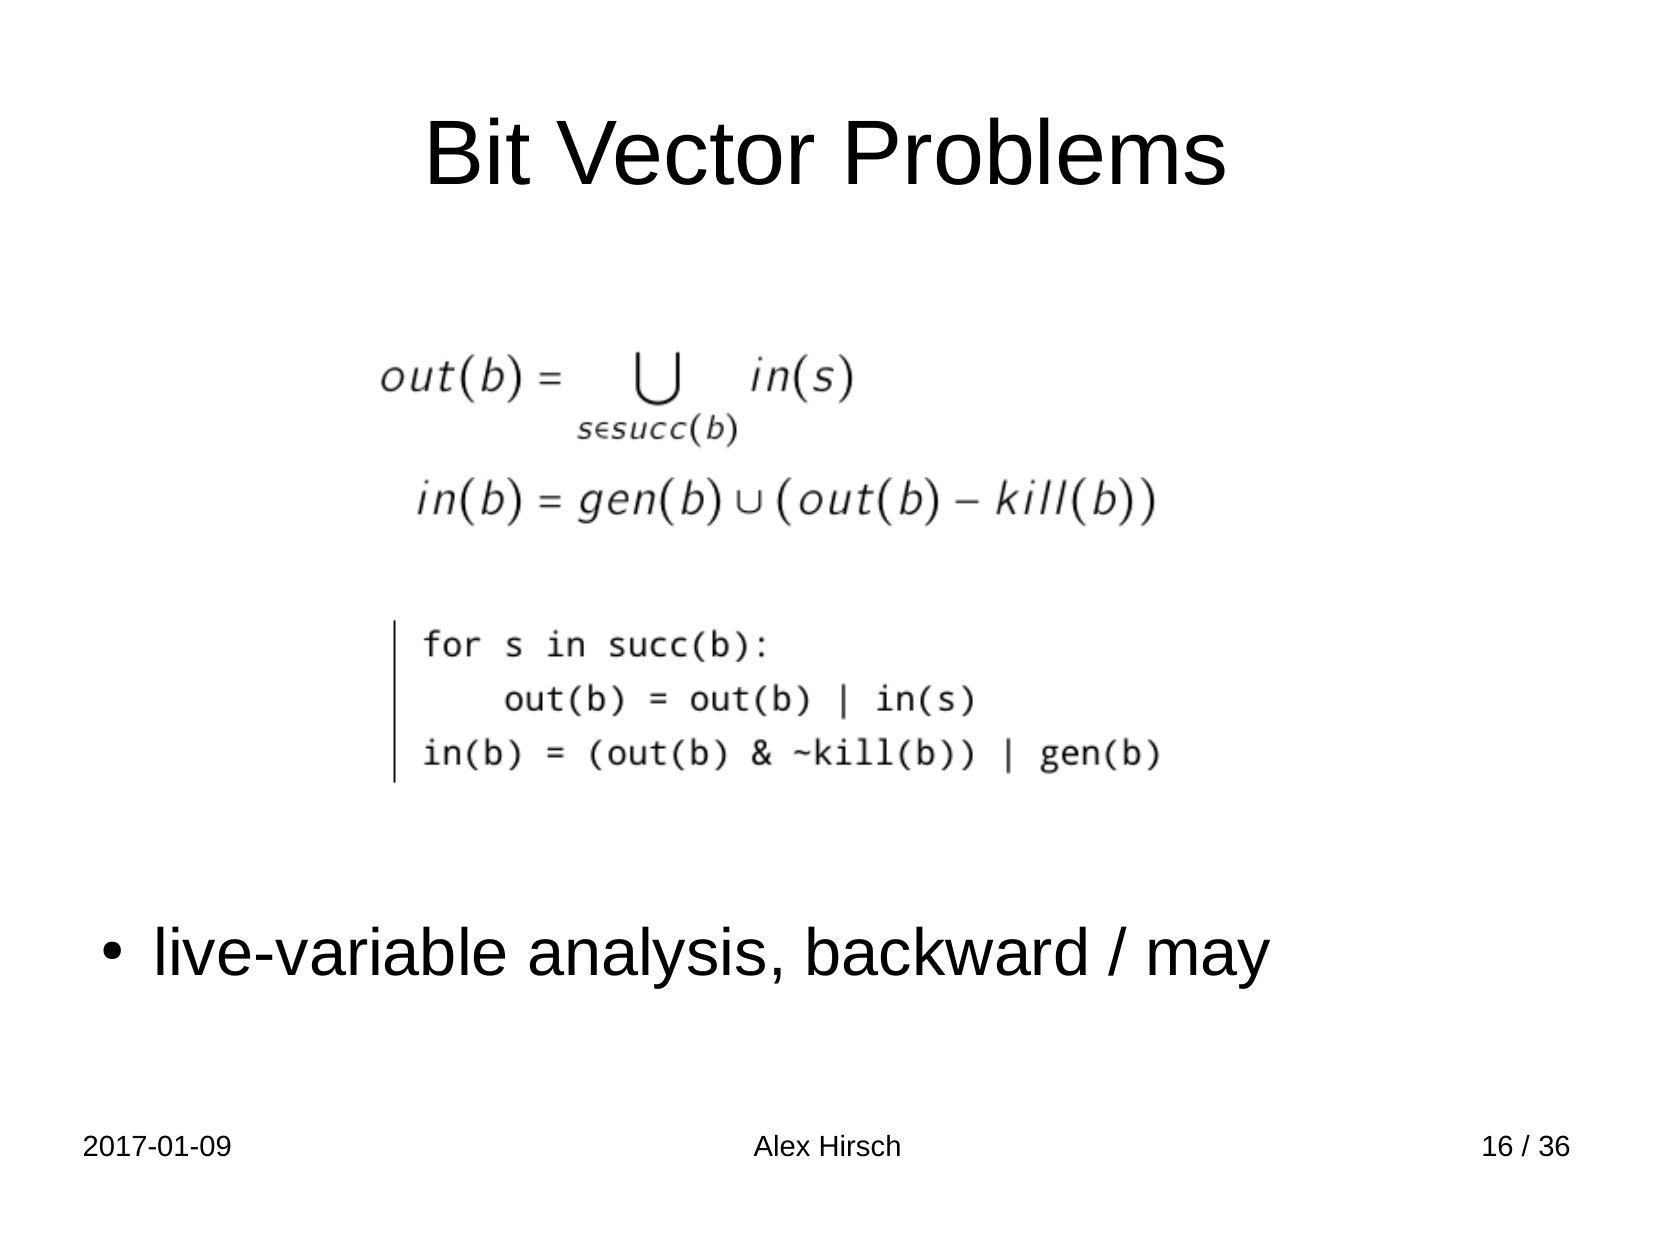

# Bit Vector Problems
live-variable analysis, backward / may
2017-01-09
Alex Hirsch
16